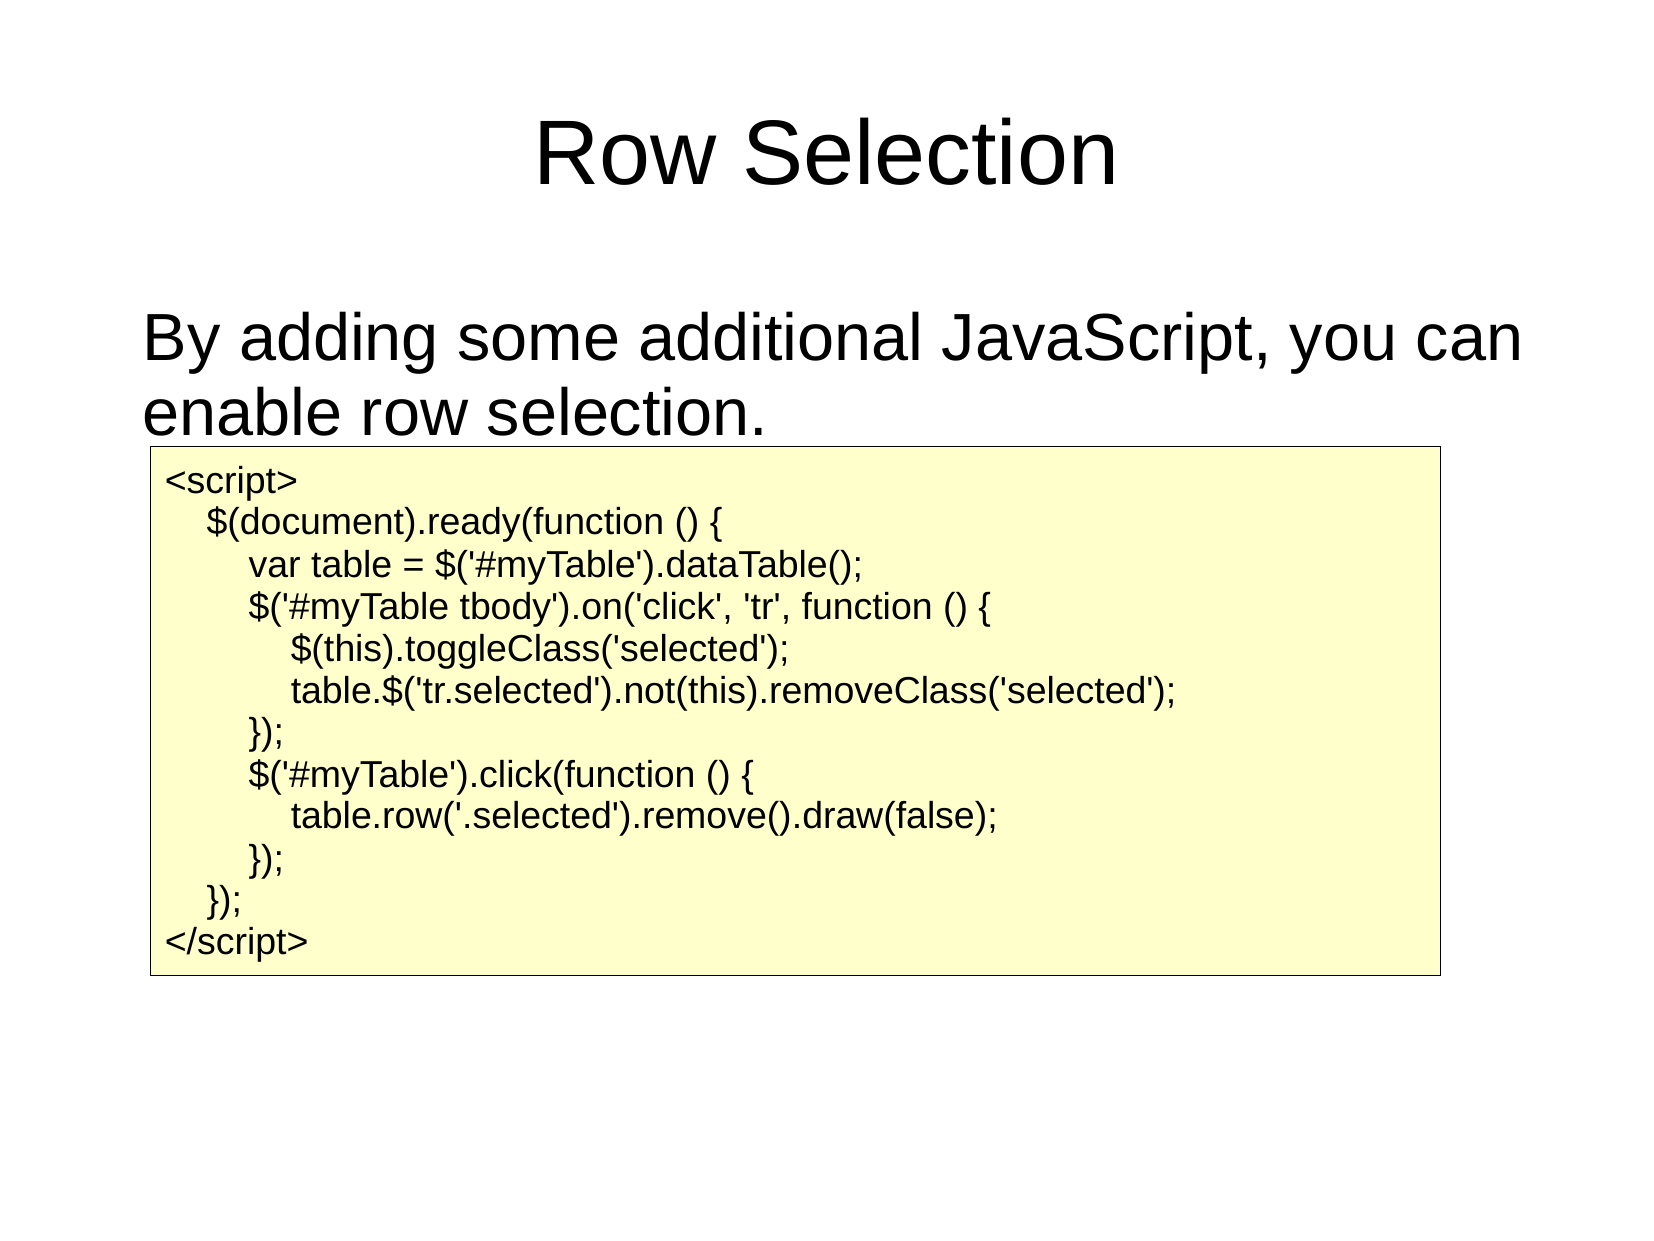

# Row Selection
By adding some additional JavaScript, you can enable row selection.
<script>
 $(document).ready(function () {
 var table = $('#myTable').dataTable();
 $('#myTable tbody').on('click', 'tr', function () {
 $(this).toggleClass('selected');
 table.$('tr.selected').not(this).removeClass('selected');
 });
 $('#myTable').click(function () {
 table.row('.selected').remove().draw(false);
 });
 });
</script>